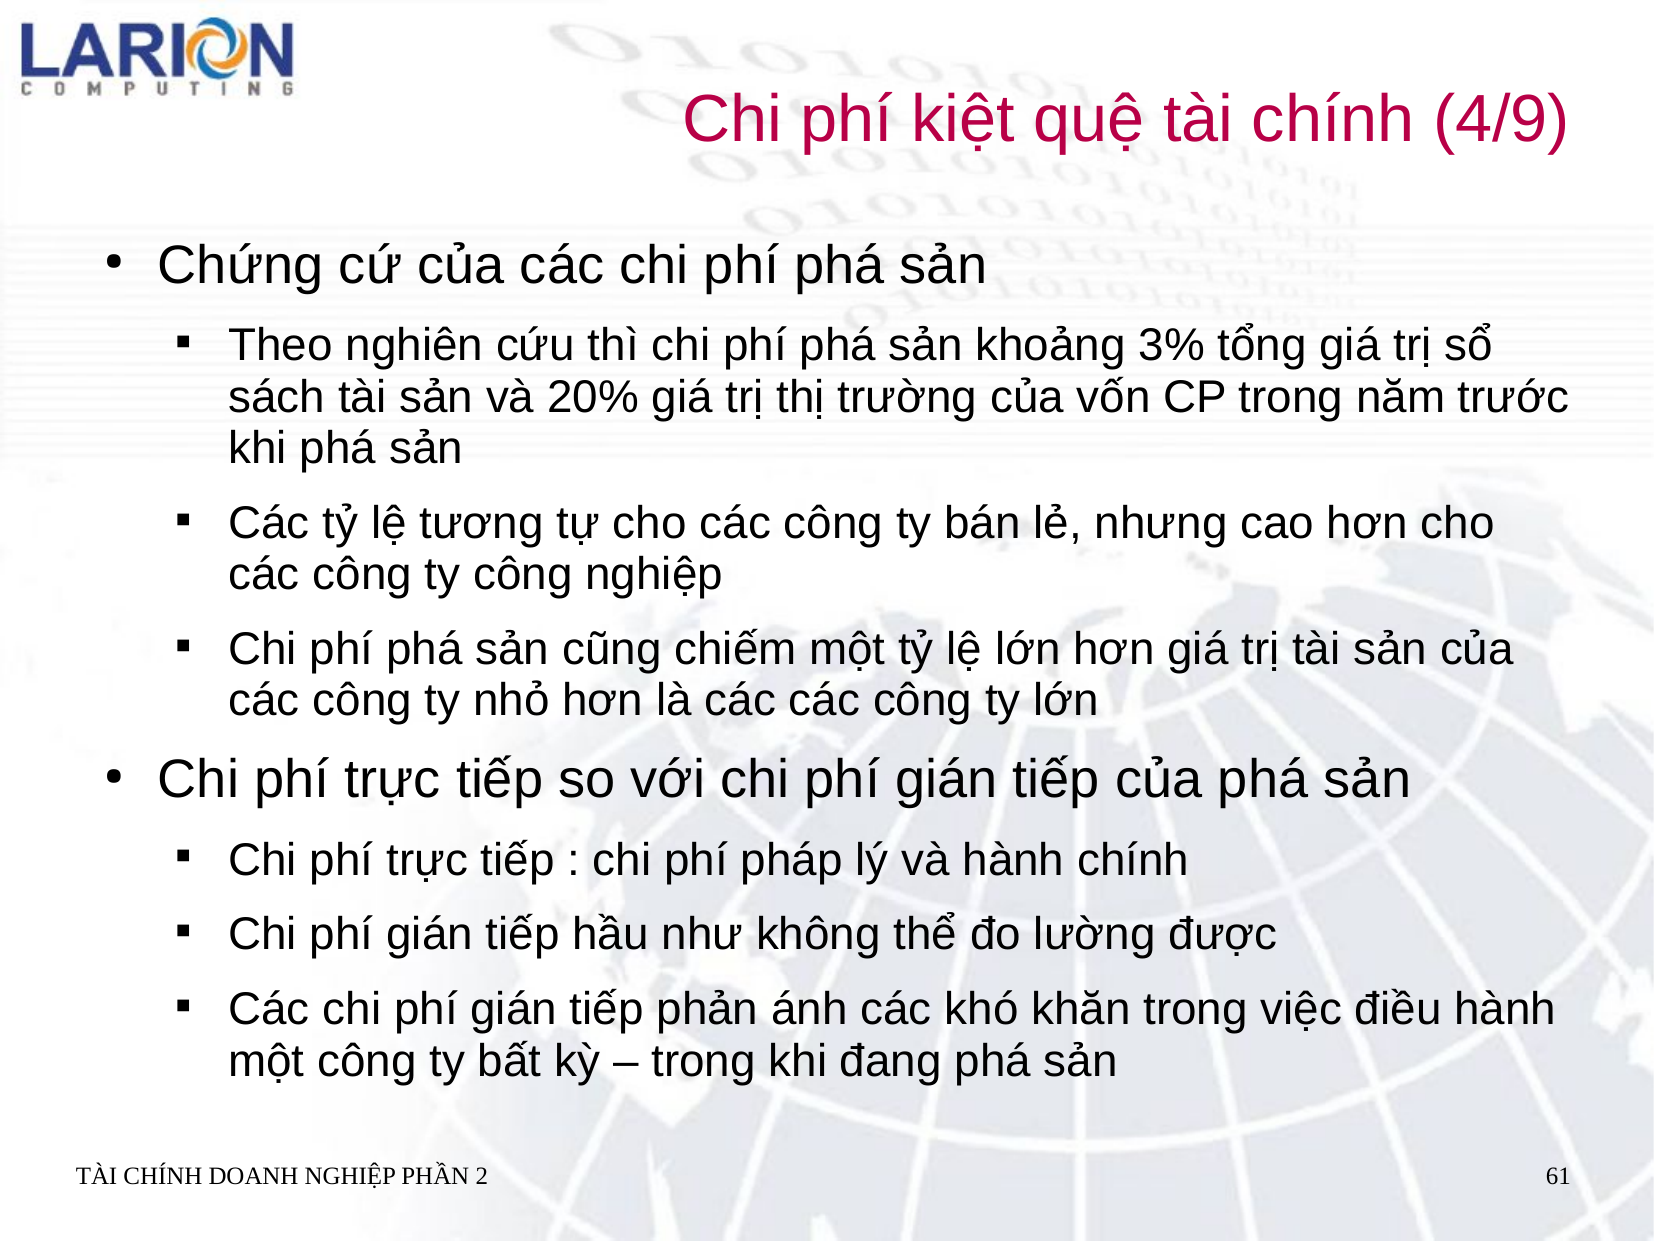

# Chi phí kiệt quệ tài chính (4/9)
Chứng cứ của các chi phí phá sản
Theo nghiên cứu thì chi phí phá sản khoảng 3% tổng giá trị sổ sách tài sản và 20% giá trị thị trường của vốn CP trong năm trước khi phá sản
Các tỷ lệ tương tự cho các công ty bán lẻ, nhưng cao hơn cho các công ty công nghiệp
Chi phí phá sản cũng chiếm một tỷ lệ lớn hơn giá trị tài sản của các công ty nhỏ hơn là các các công ty lớn
Chi phí trực tiếp so với chi phí gián tiếp của phá sản
Chi phí trực tiếp : chi phí pháp lý và hành chính
Chi phí gián tiếp hầu như không thể đo lường được
Các chi phí gián tiếp phản ánh các khó khăn trong việc điều hành một công ty bất kỳ – trong khi đang phá sản
TÀI CHÍNH DOANH NGHIỆP PHẦN 2
61